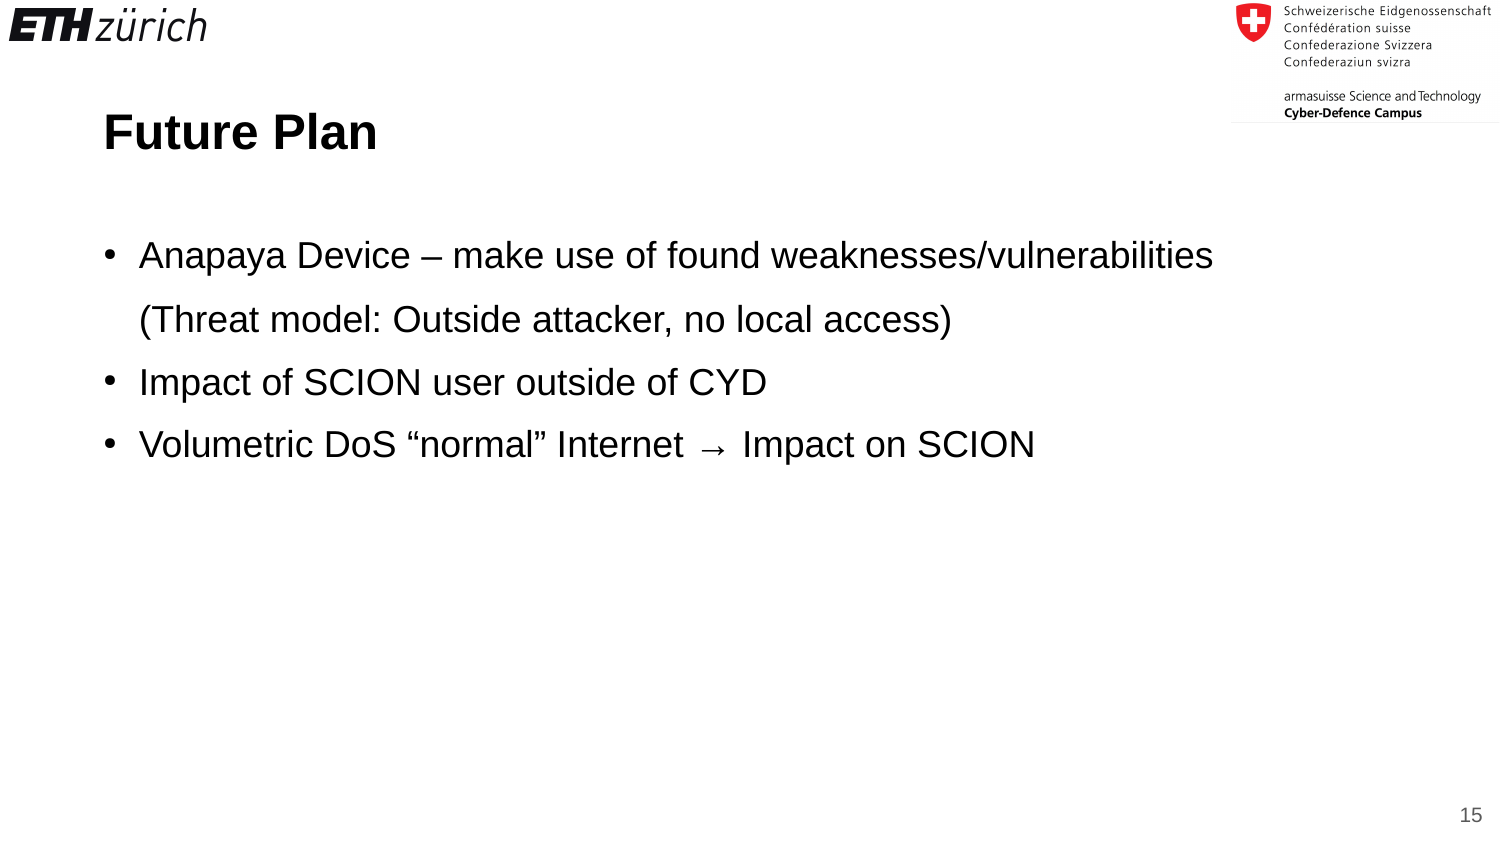

Future Plan
Anapaya Device – make use of found weaknesses/vulnerabilities
(Threat model: Outside attacker, no local access)
Impact of SCION user outside of CYD
Volumetric DoS “normal” Internet → Impact on SCION
15